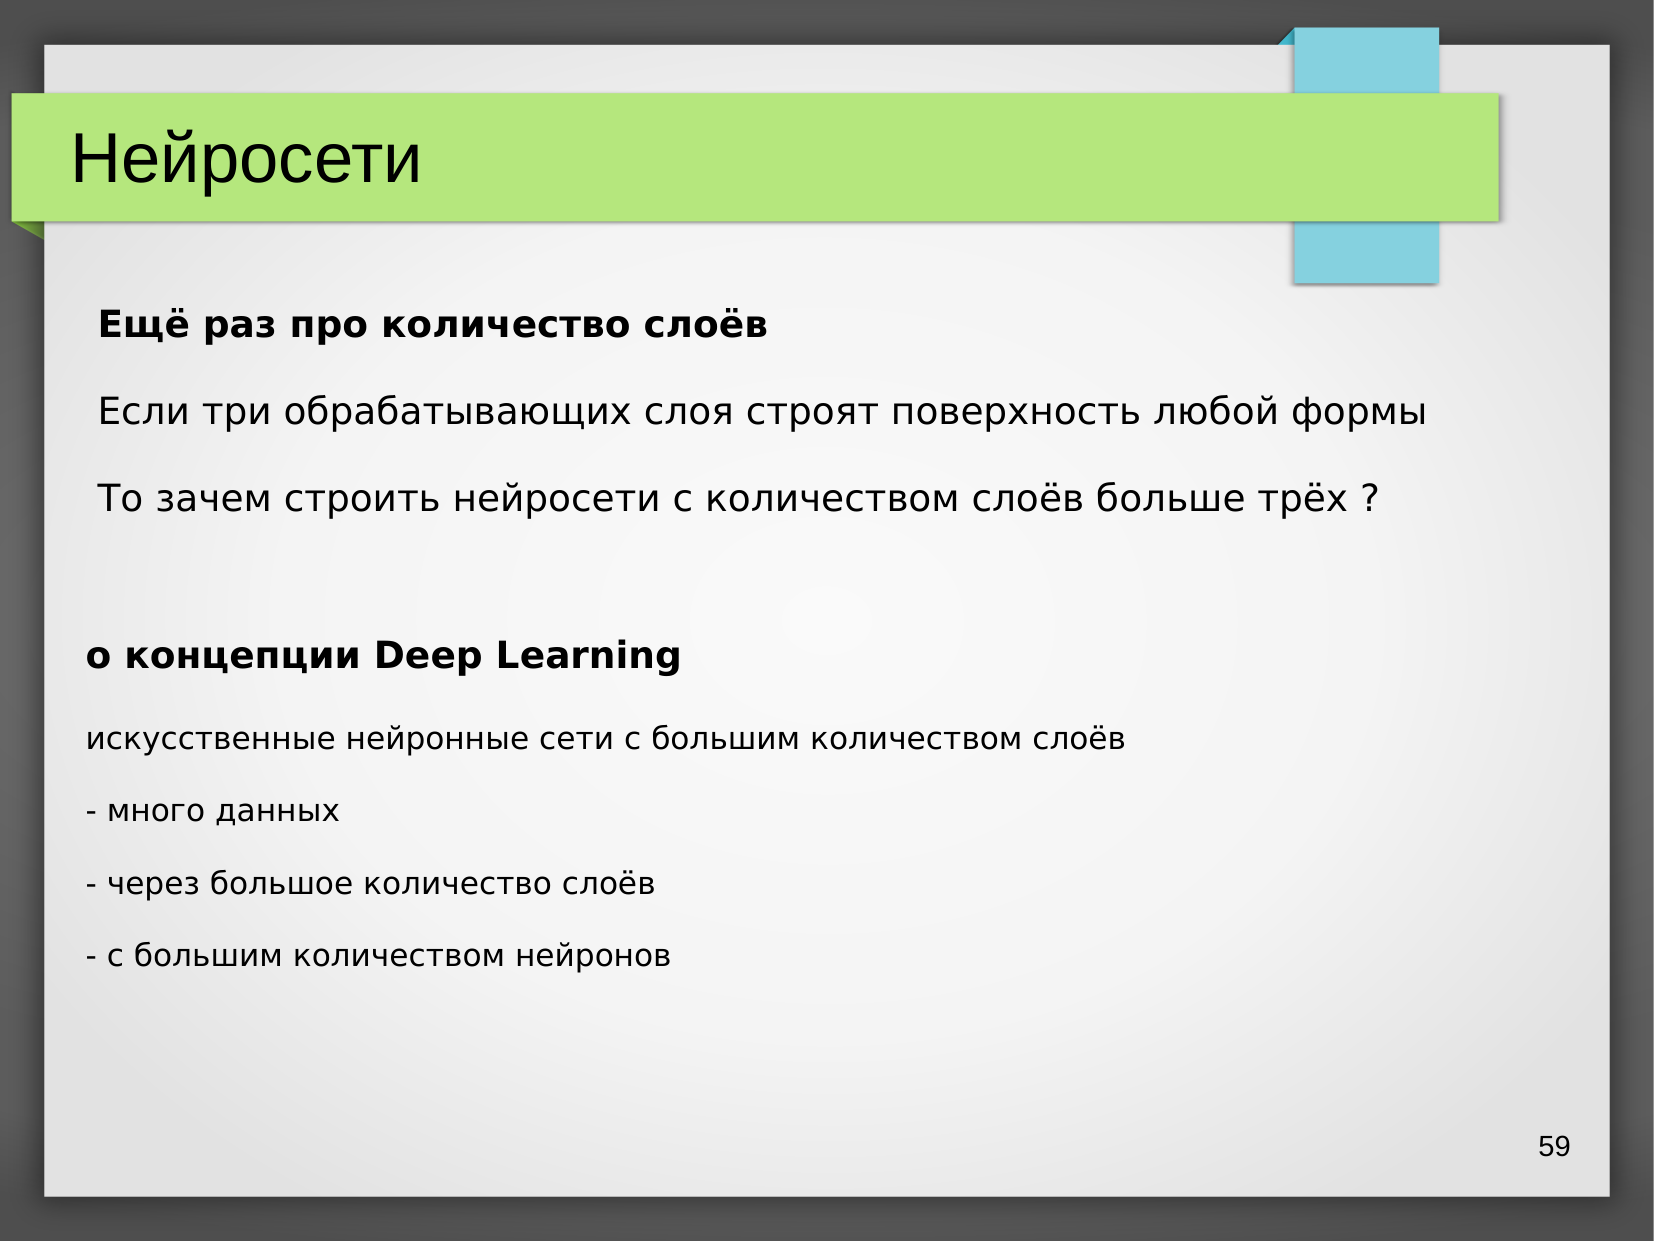

# Нейросети
Ещё раз про количество слоёв
Если три обрабатывающих слоя строят поверхность любой формы
То зачем строить нейросети с количеством слоёв больше трёх ?
о концепции Deep Learning
искусственные нейронные сети с большим количеством слоёв
- много данных
- через большое количество слоёв
- с большим количеством нейронов
59